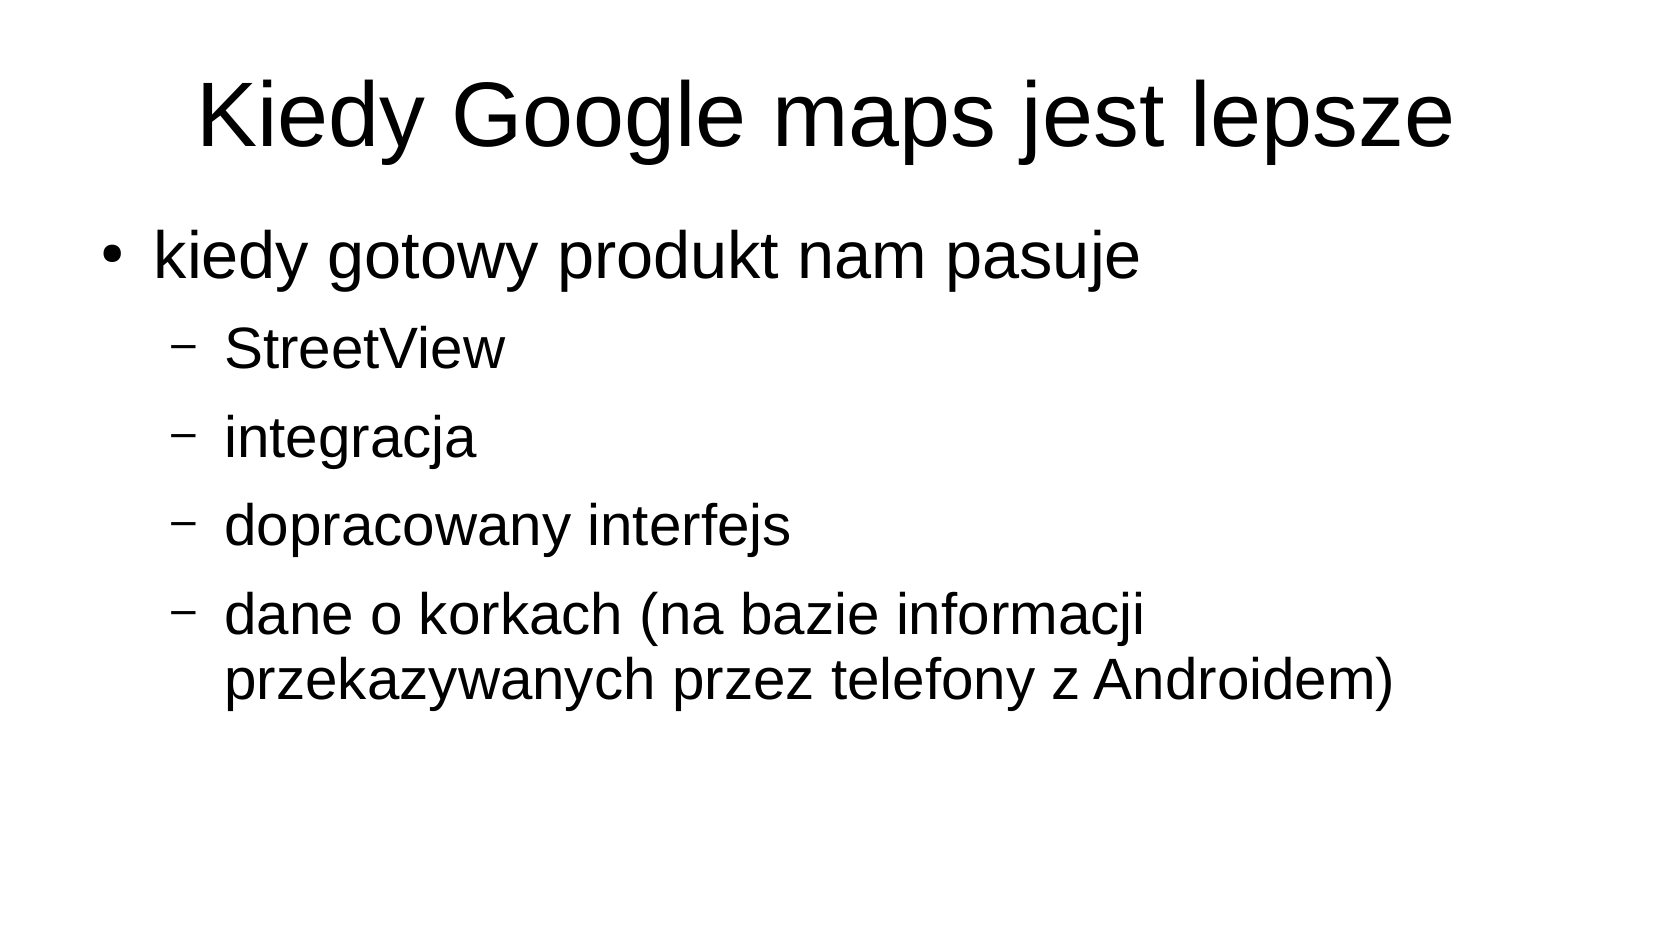

# Kiedy Google maps jest lepsze
kiedy gotowy produkt nam pasuje
StreetView
integracja
dopracowany interfejs
dane o korkach (na bazie informacji przekazywanych przez telefony z Androidem)